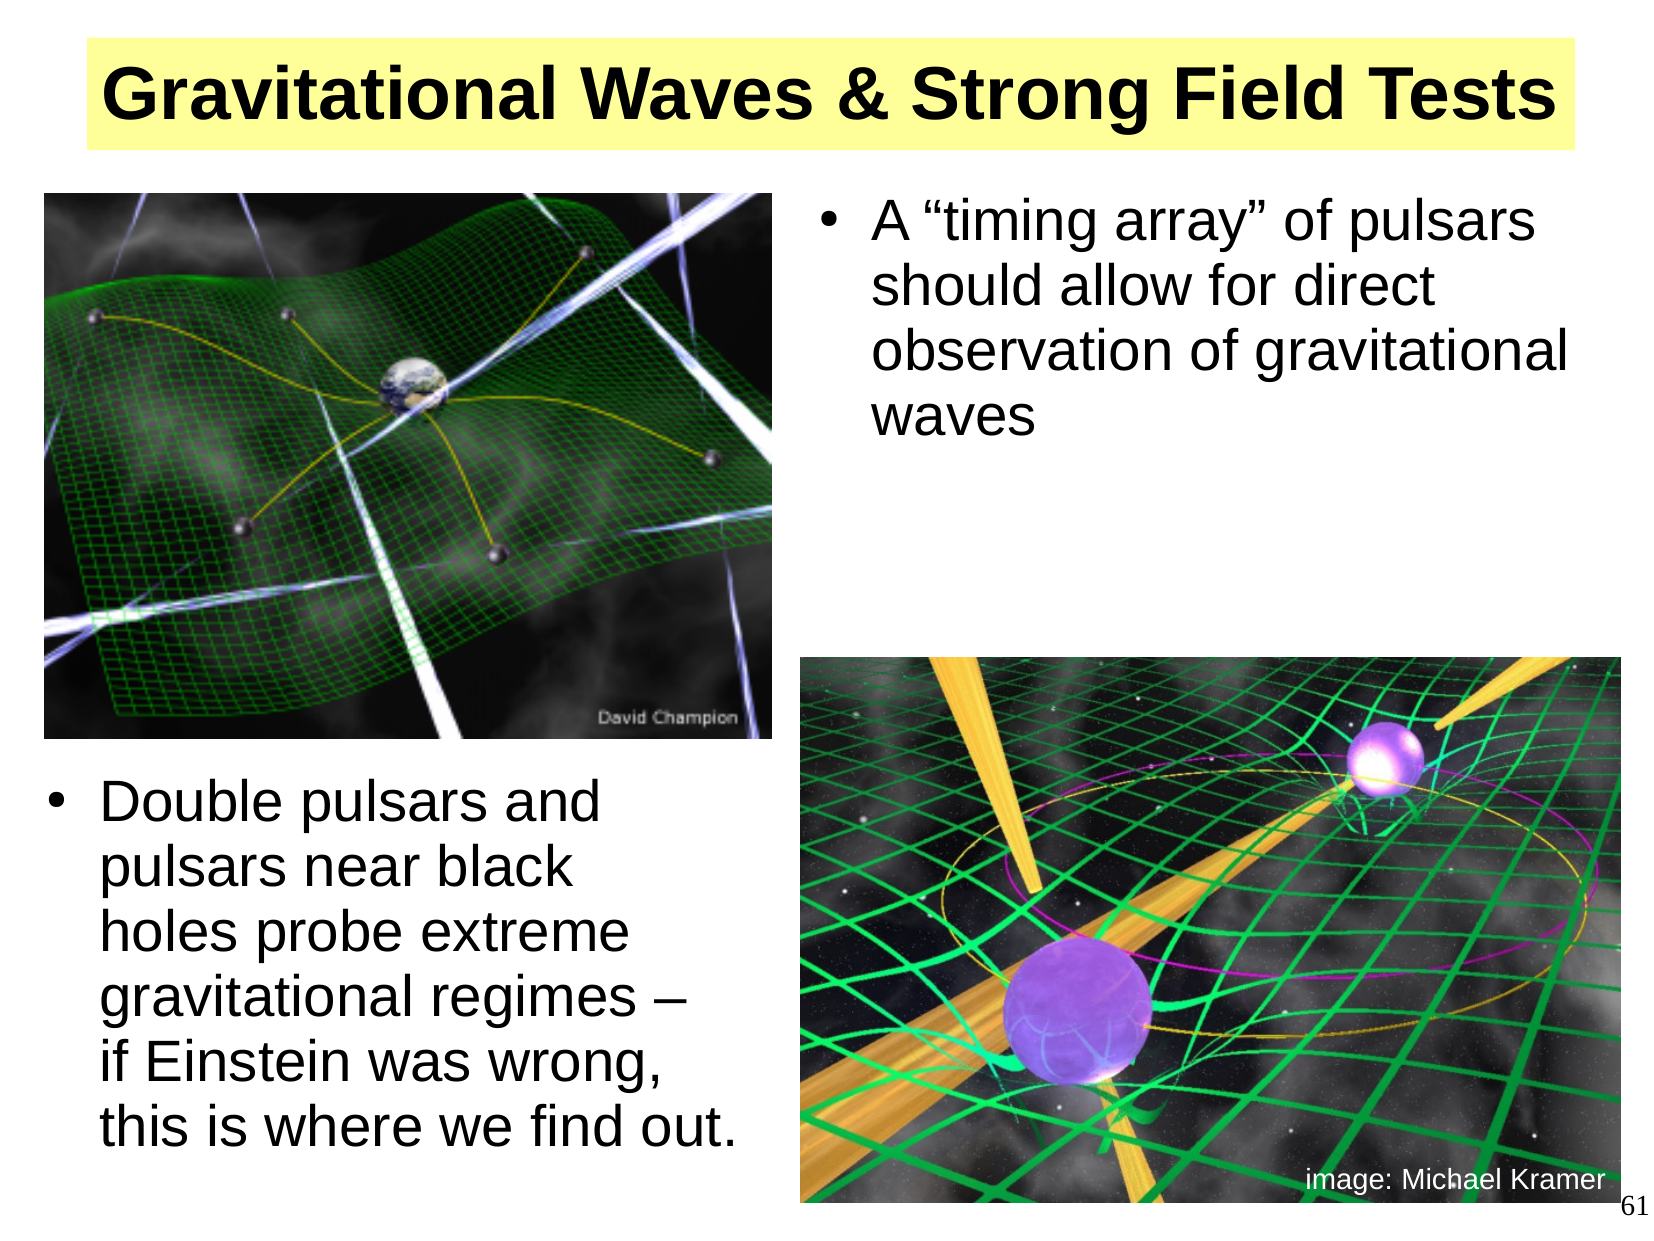

# Gravitational Waves & Strong Field Tests
A “timing array” of pulsars should allow for direct observation of gravitational waves
image: Michael Kramer
Double pulsars and
pulsars near black
holes probe extreme gravitational regimes –
if Einstein was wrong,
this is where we find out.
61